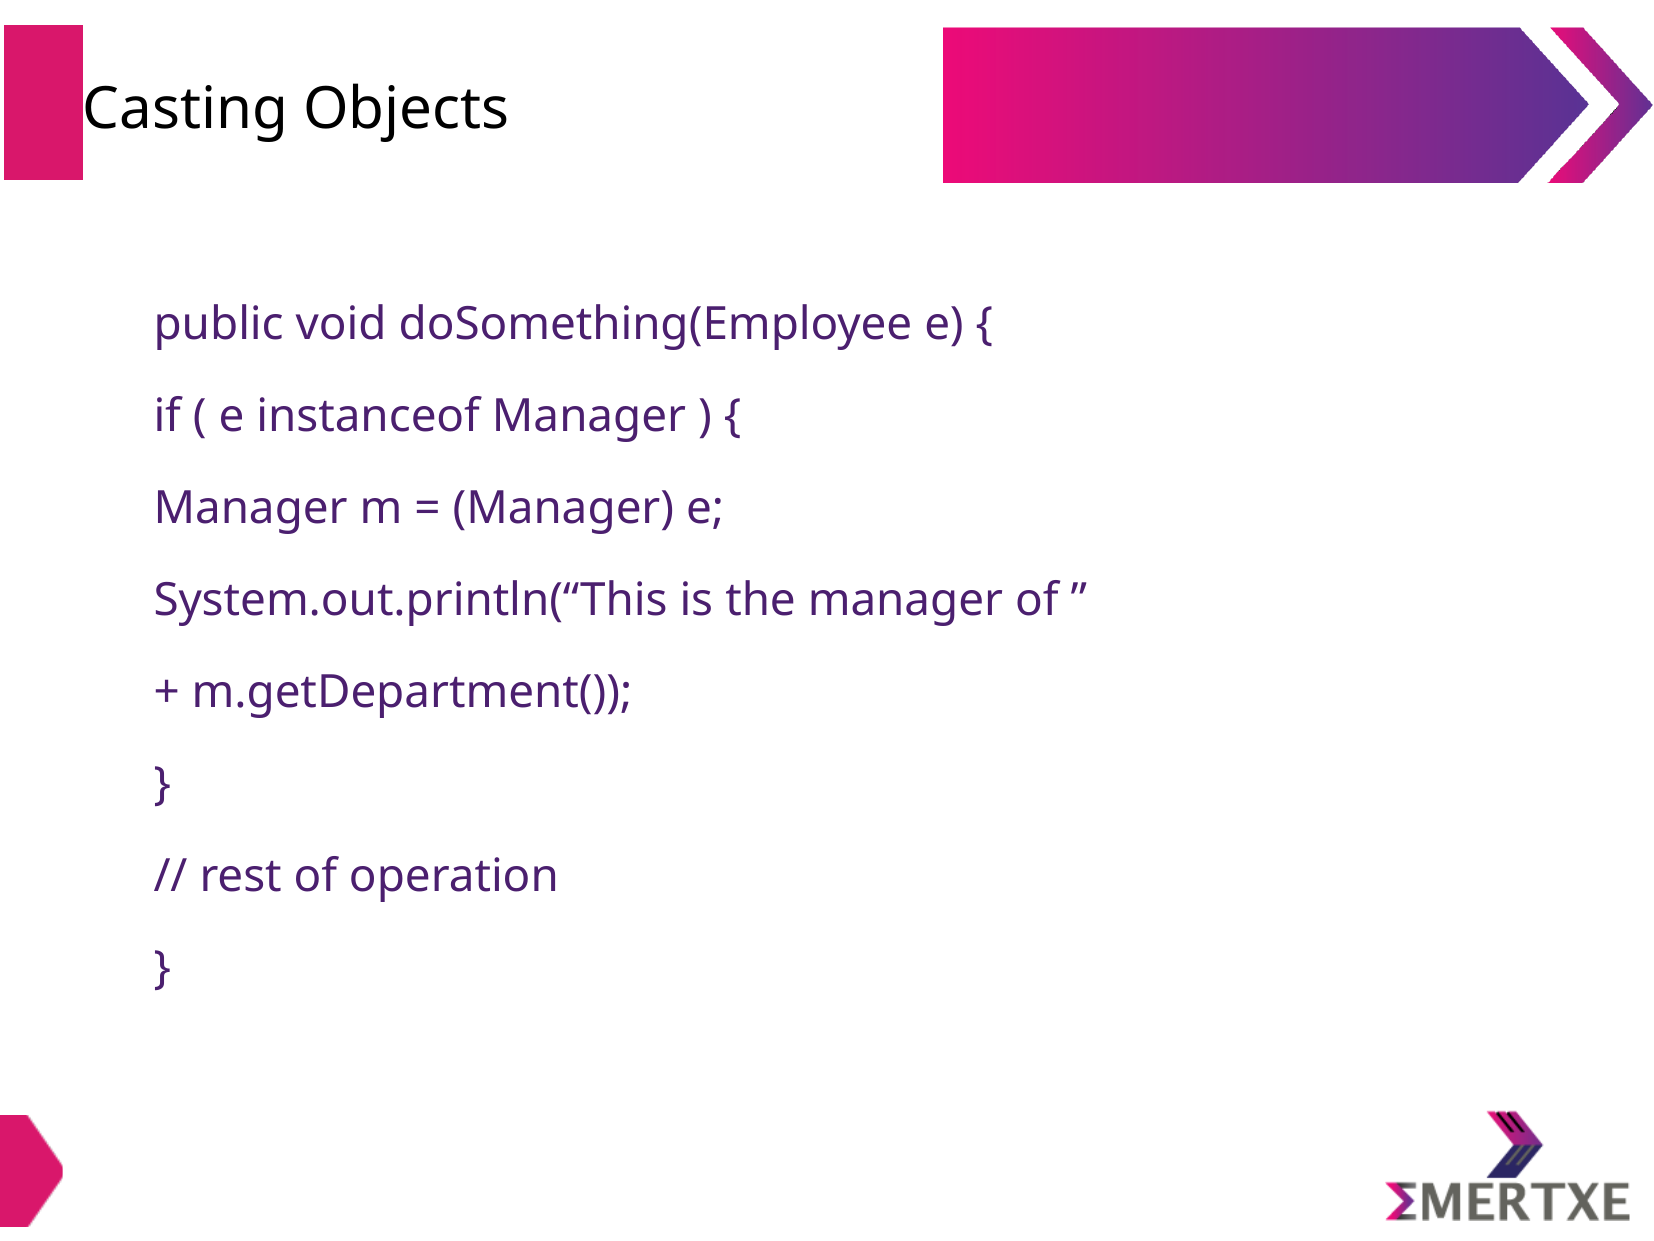

# Casting Objects
public void doSomething(Employee e) {
if ( e instanceof Manager ) {
Manager m = (Manager) e;
System.out.println(“This is the manager of ”
+ m.getDepartment());
}
// rest of operation
}